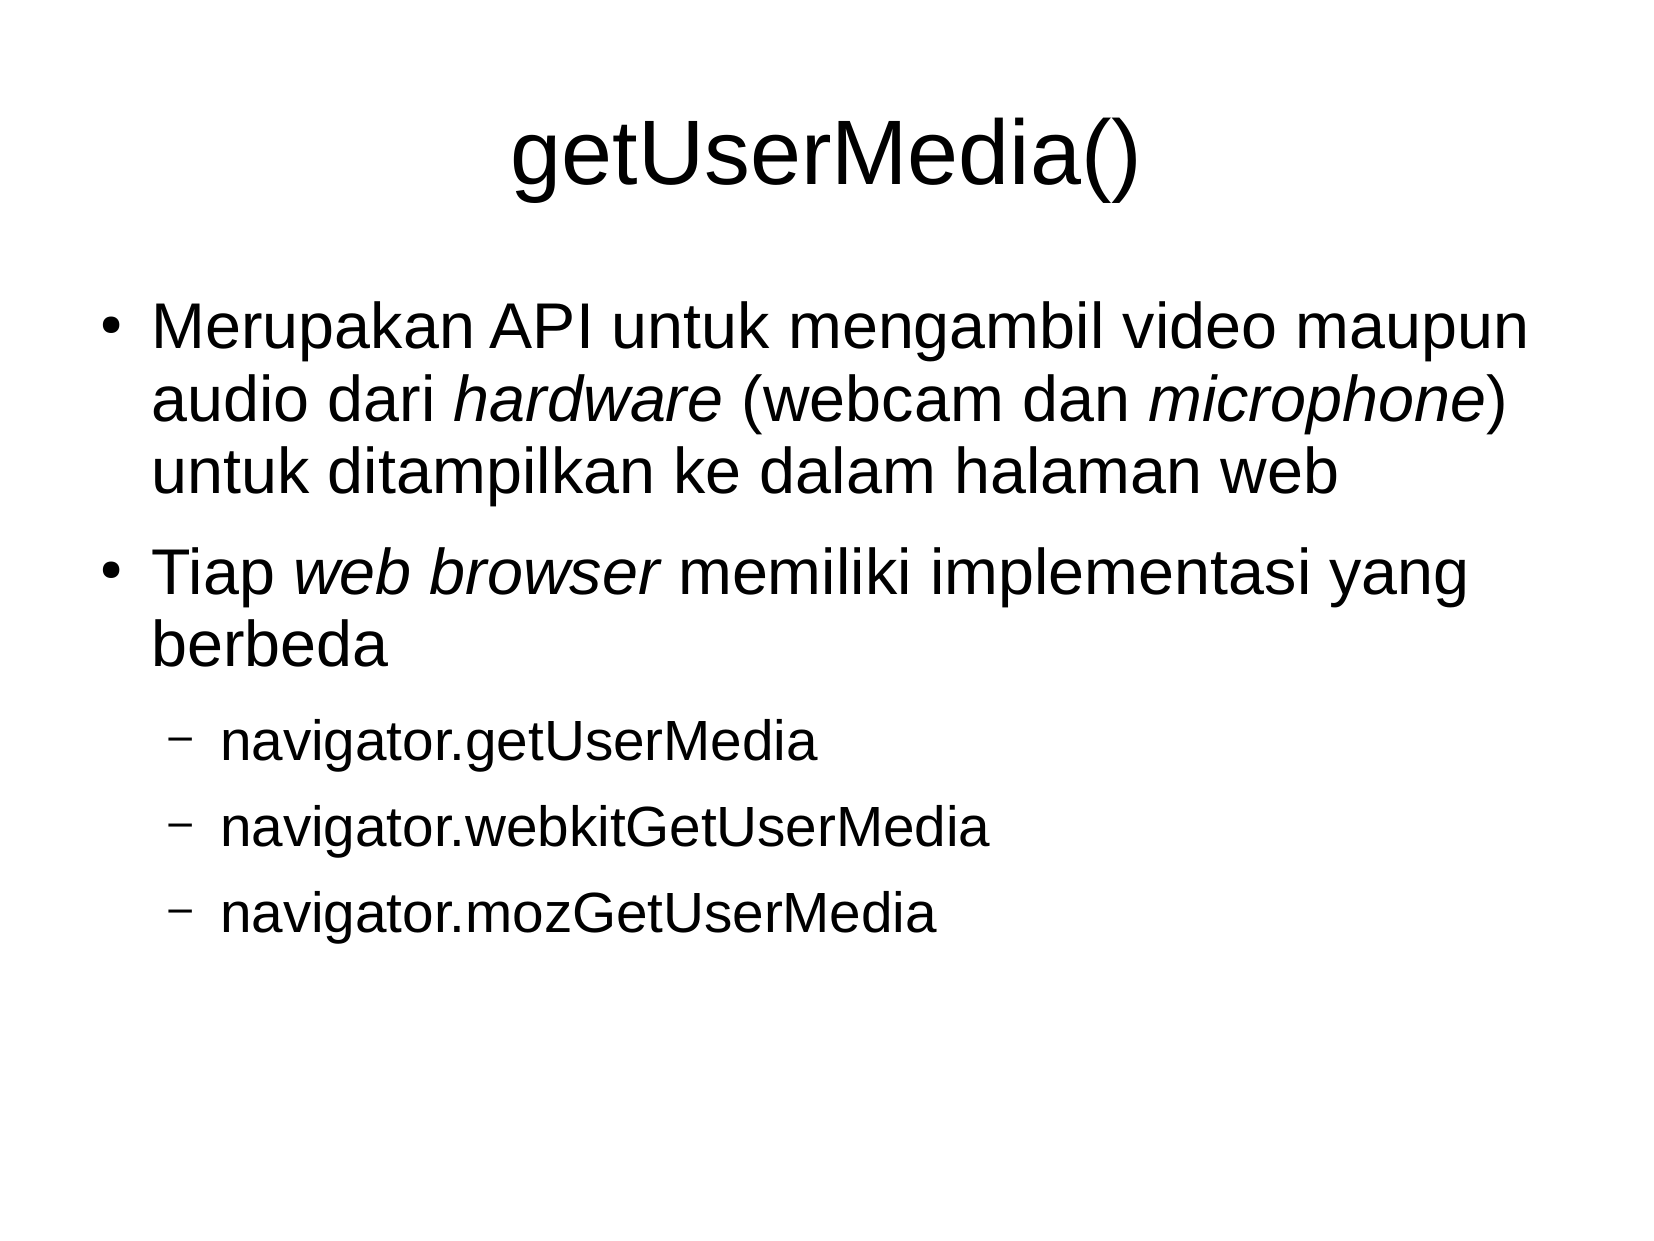

# getUserMedia()
Merupakan API untuk mengambil video maupun audio dari hardware (webcam dan microphone) untuk ditampilkan ke dalam halaman web
Tiap web browser memiliki implementasi yang berbeda
navigator.getUserMedia
navigator.webkitGetUserMedia
navigator.mozGetUserMedia